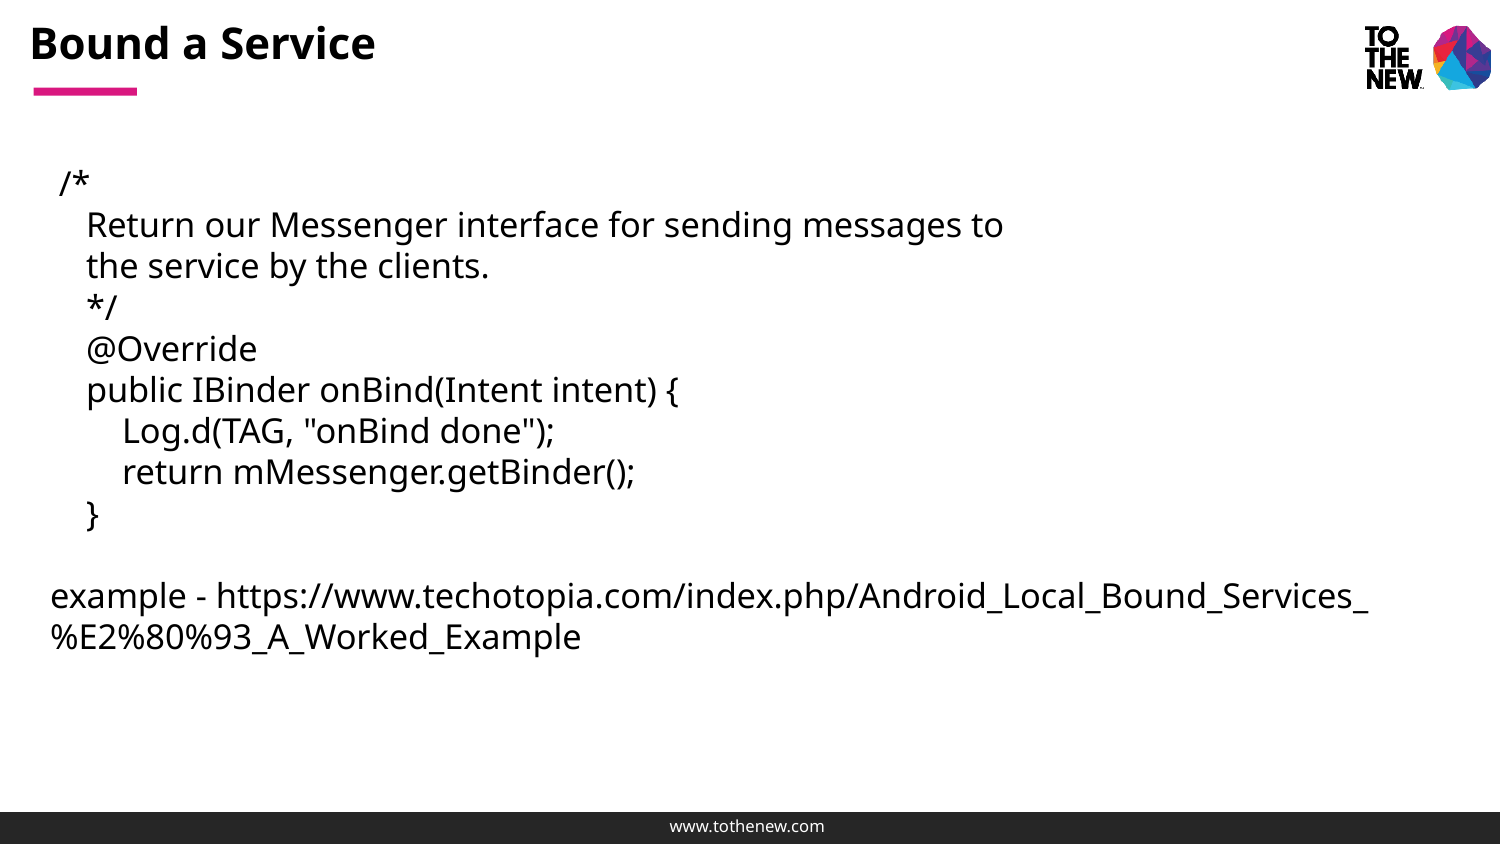

# Bound a Service
 /*
 Return our Messenger interface for sending messages to
 the service by the clients.
 */
 @Override
 public IBinder onBind(Intent intent) {
 Log.d(TAG, "onBind done");
 return mMessenger.getBinder();
 }
example - https://www.techotopia.com/index.php/Android_Local_Bound_Services_%E2%80%93_A_Worked_Example